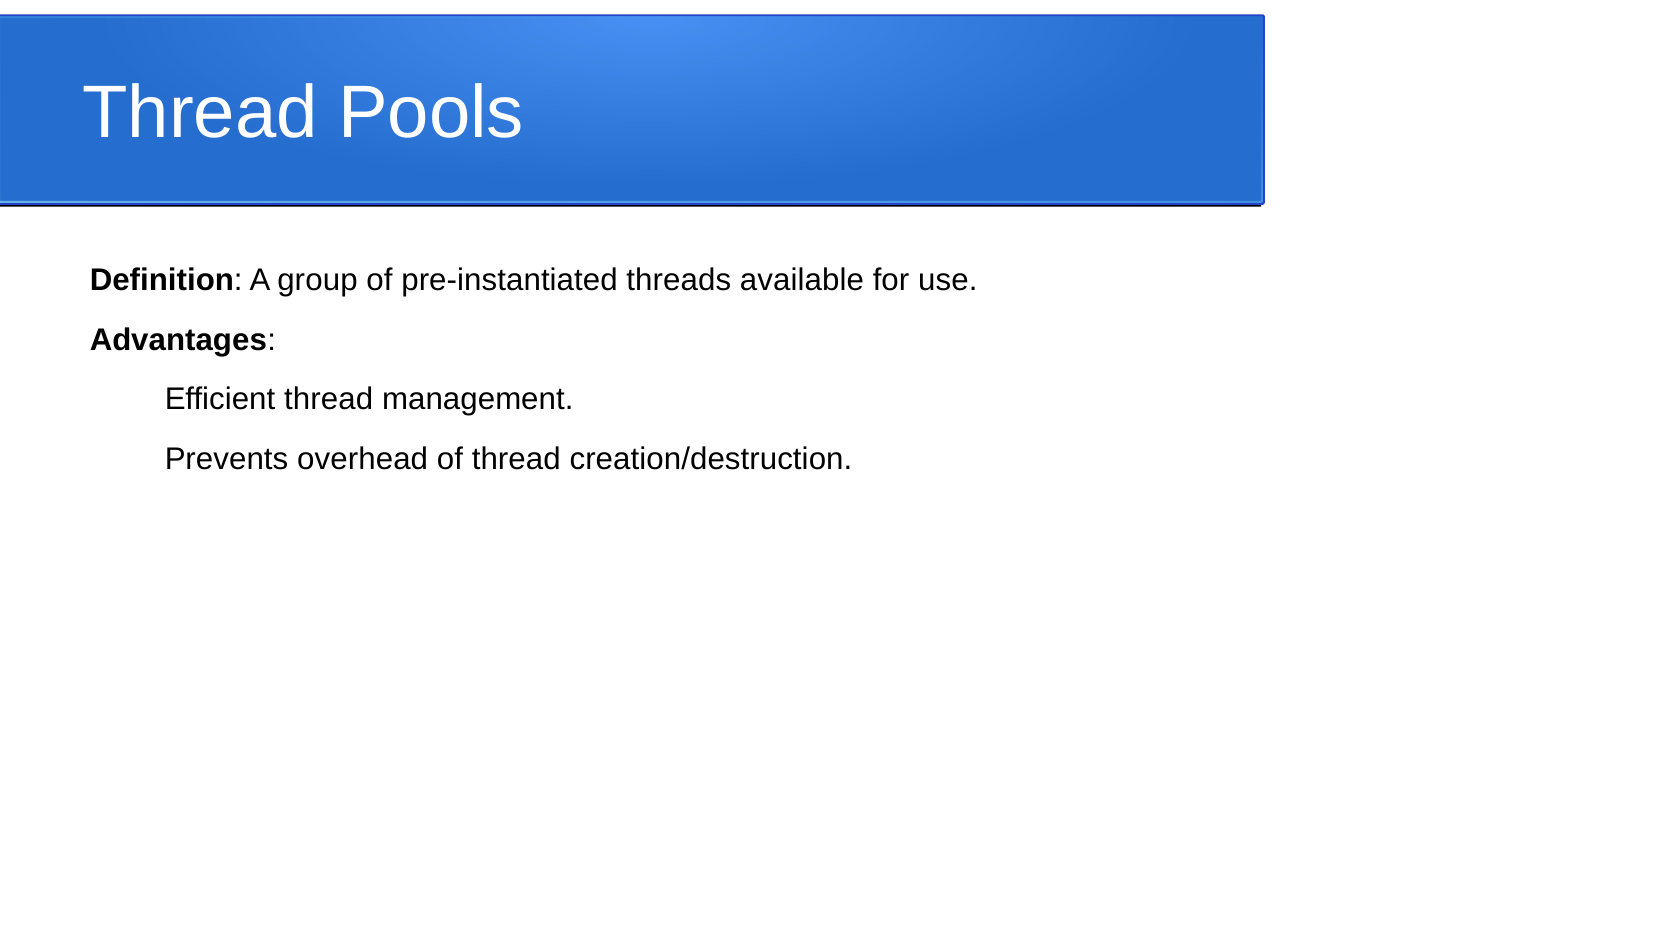

# Thread Pools
Definition: A group of pre-instantiated threads available for use.
Advantages:
	Efficient thread management.
	Prevents overhead of thread creation/destruction.